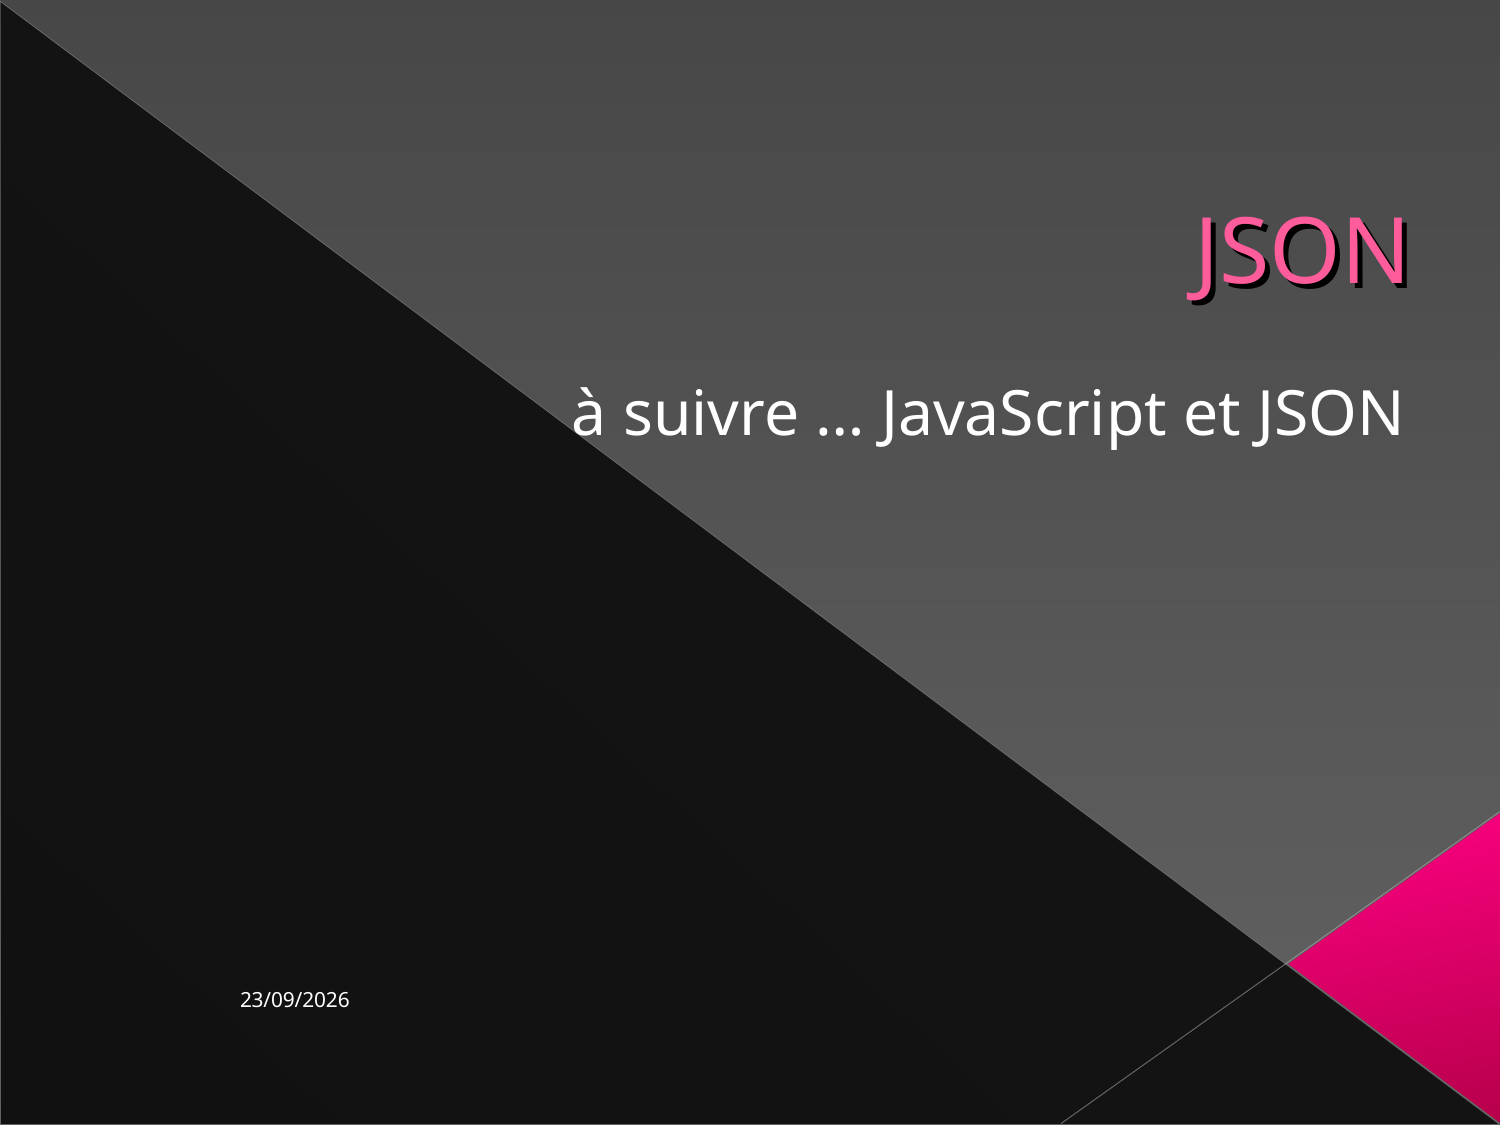

# JSON
à suivre … JavaScript et JSON